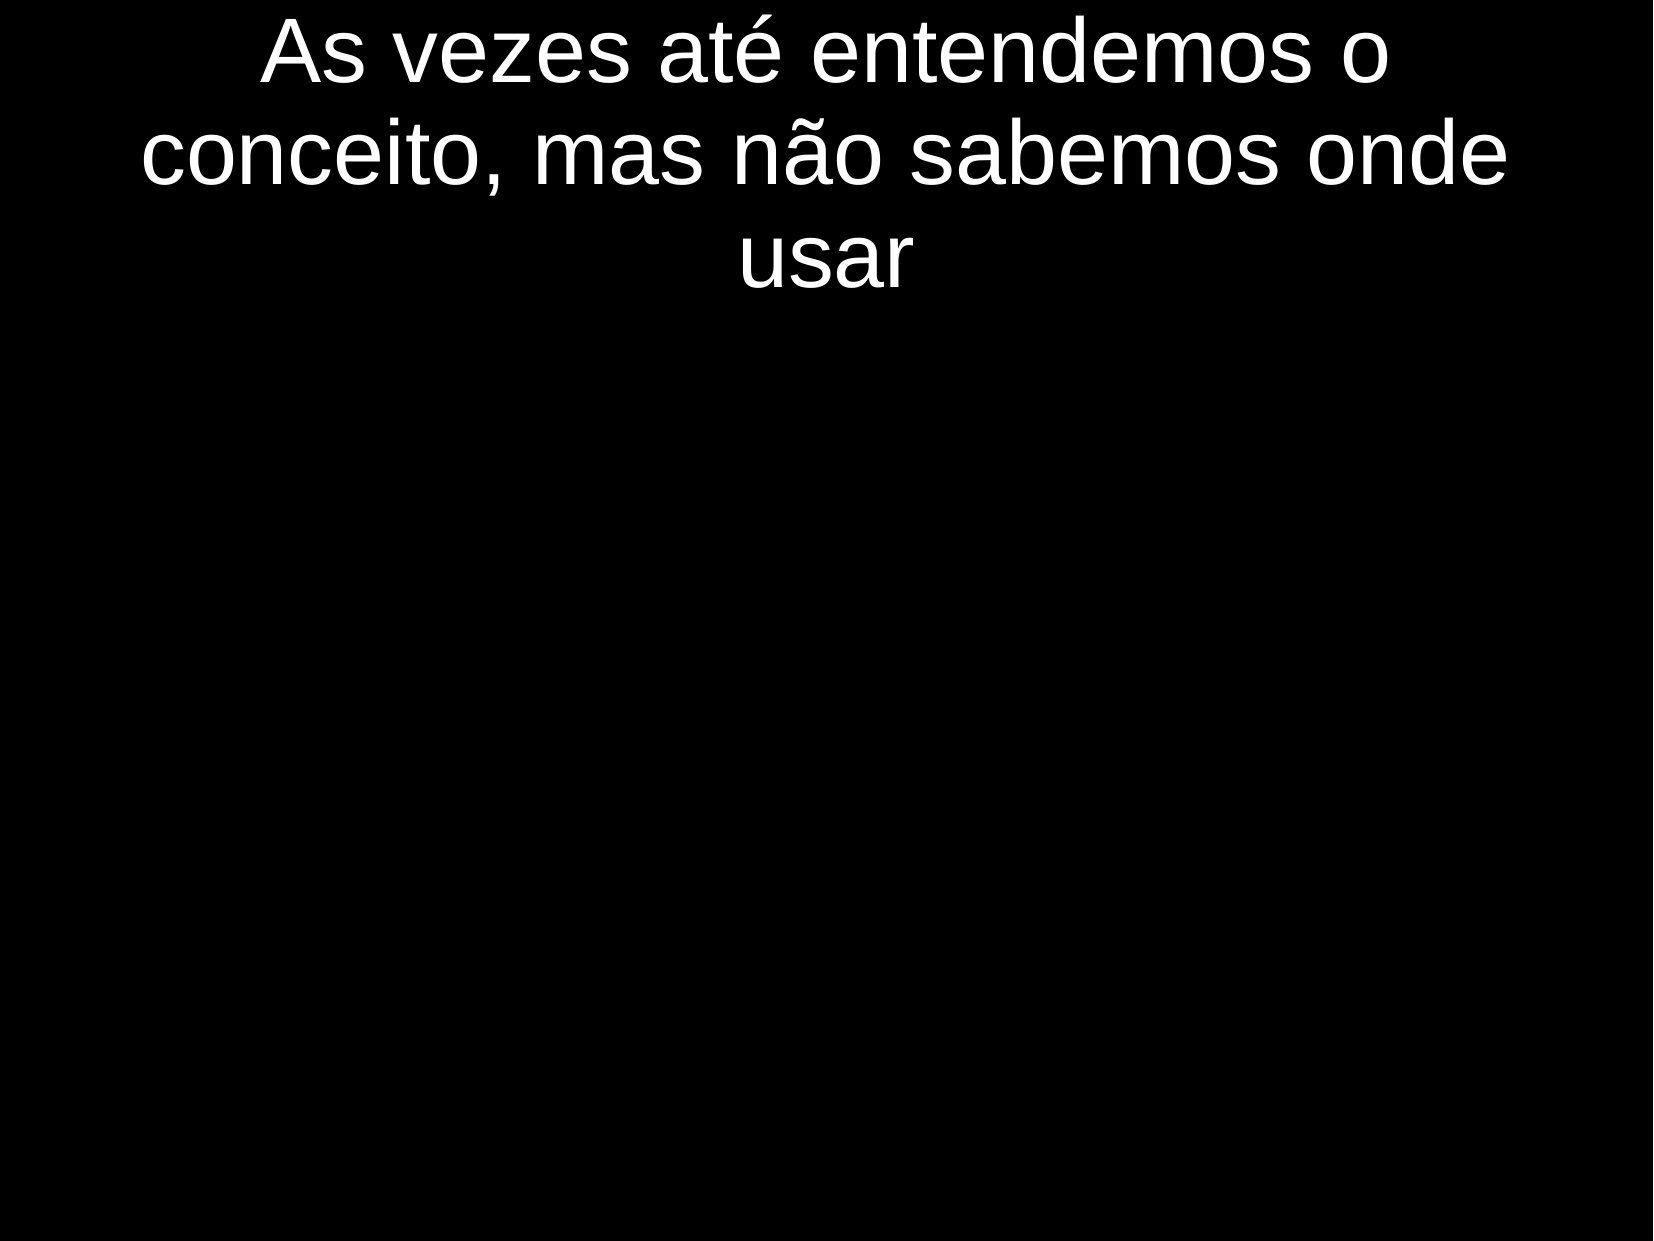

# As vezes até entendemos o conceito, mas não sabemos onde usar